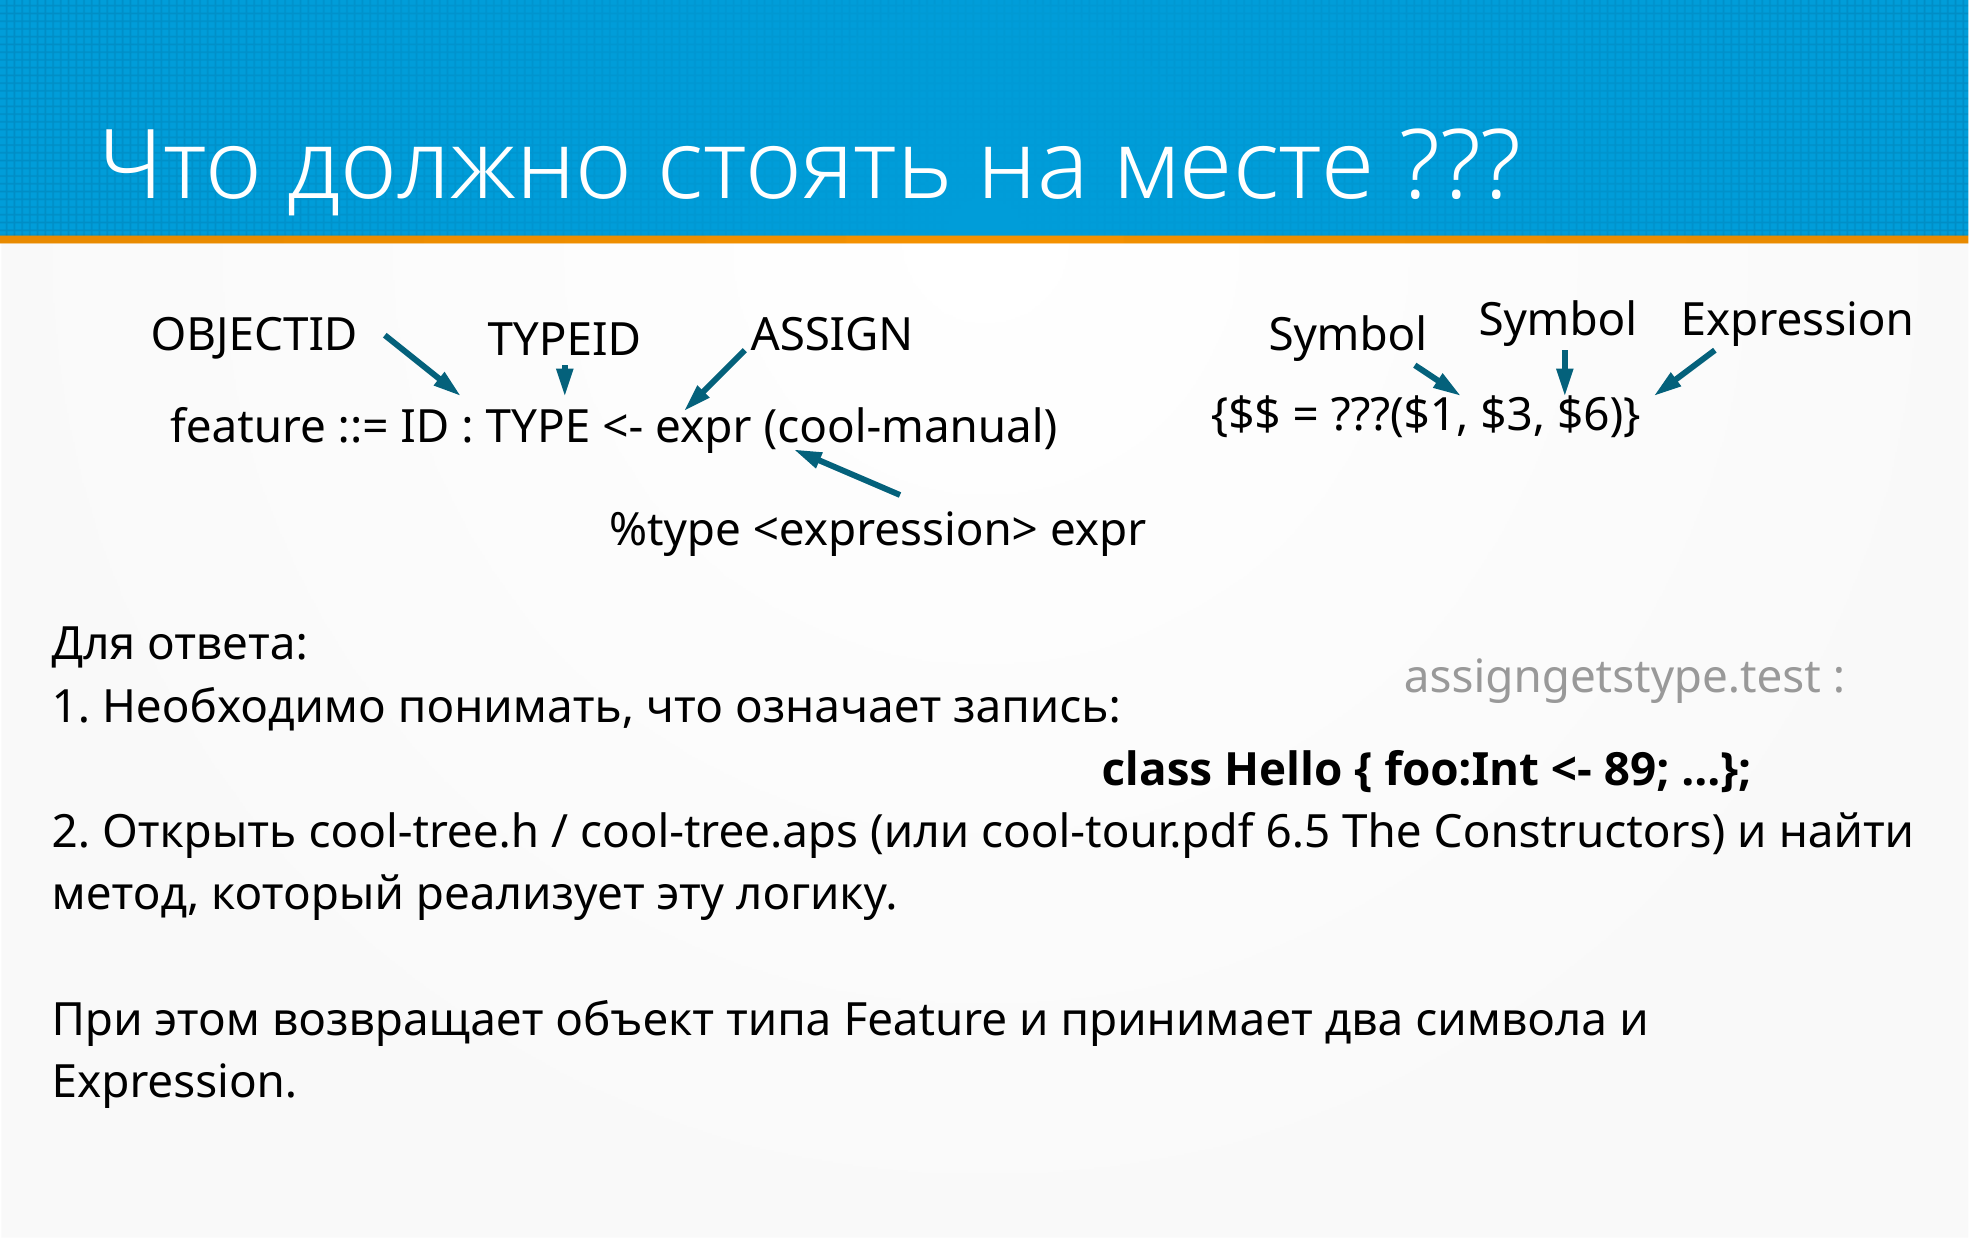

# Что должно стоять на месте ???
Symbol
Expression
OBJECTID
ASSIGN
Symbol
TYPEID
feature ::= ID : TYPE <- expr (cool-manual)
{$$ = ???($1, $3, $6)}
%type <expression> expr
Для ответа:
1. Необходимо понимать, что означает запись:
														class Hello { foo:Int <- 89; ...};
2. Открыть cool-tree.h / cool-tree.aps (или cool-tour.pdf 6.5 The Constructors) и найти метод, который реализует эту логику.
При этом возвращает объект типа Feature и принимает два символа и
Expression.
assigngetstype.test :